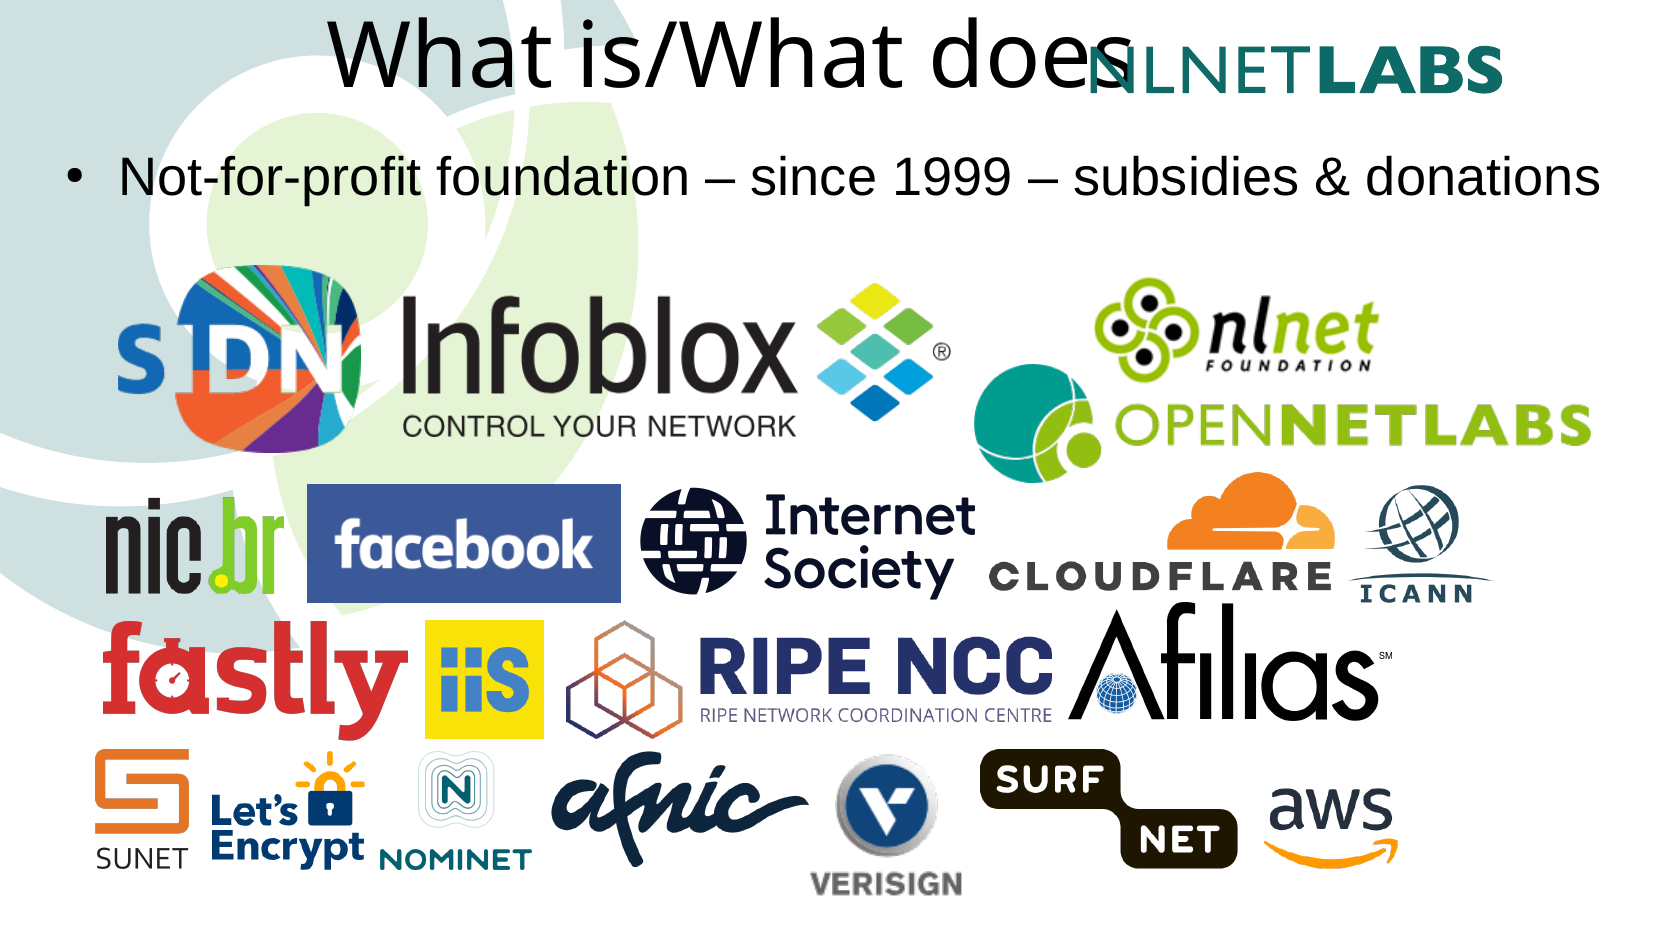

# What is/What does
Not-for-profit foundation – since 1999 – subsidies & donations